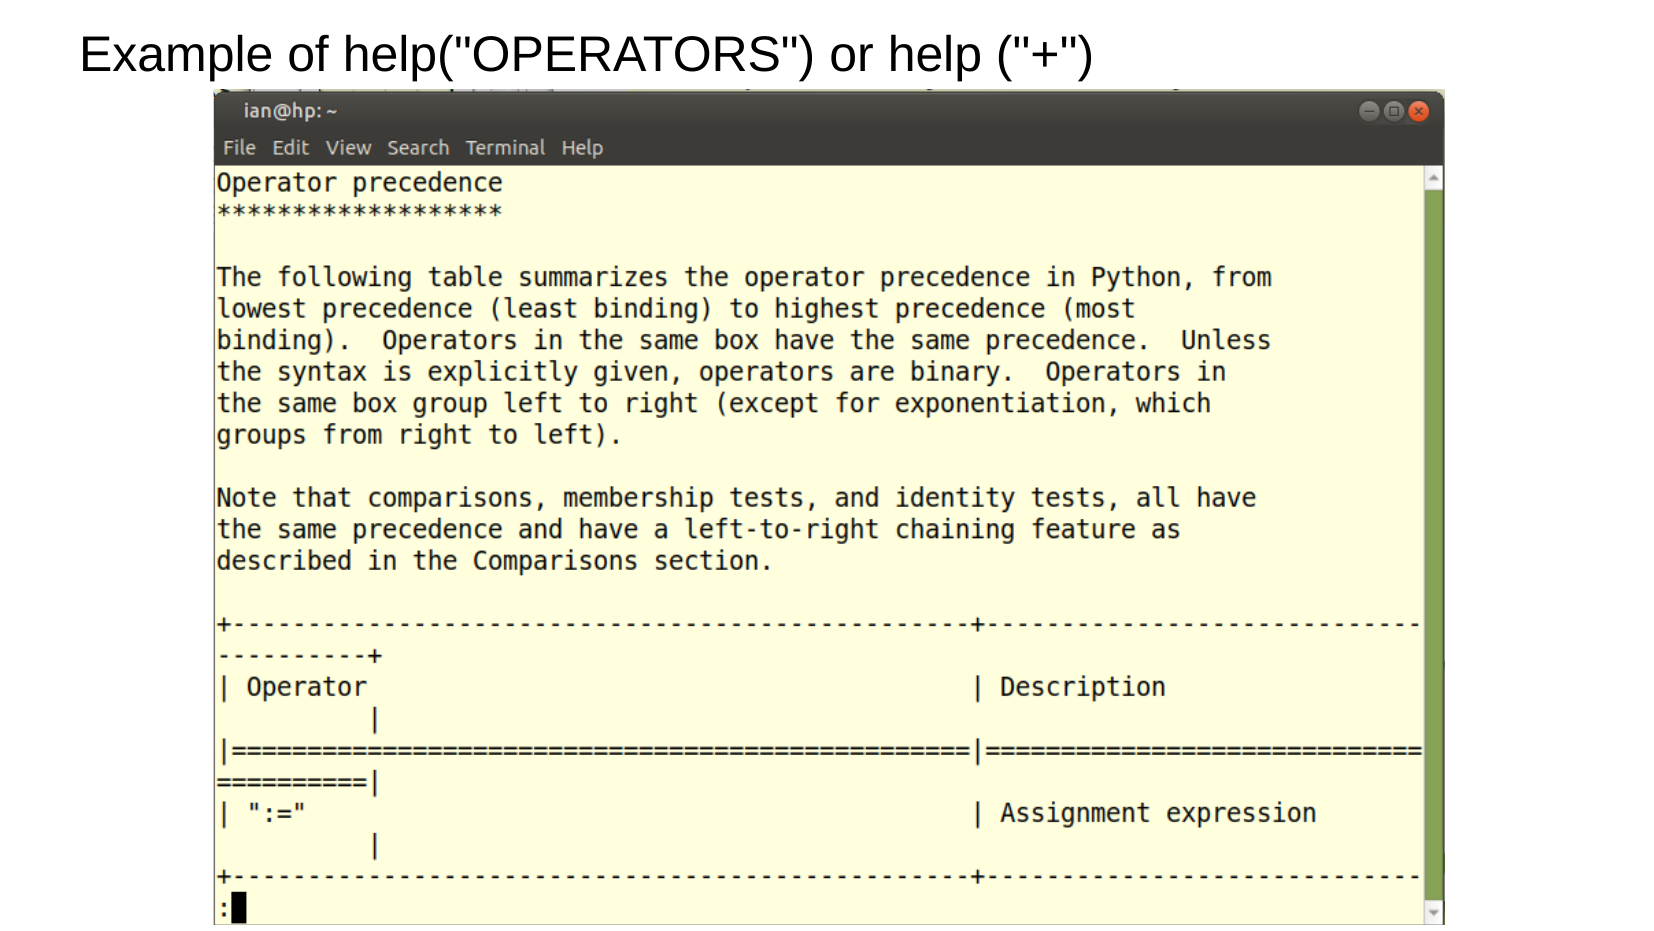

# Example of help("OPERATORS") or help ("+")